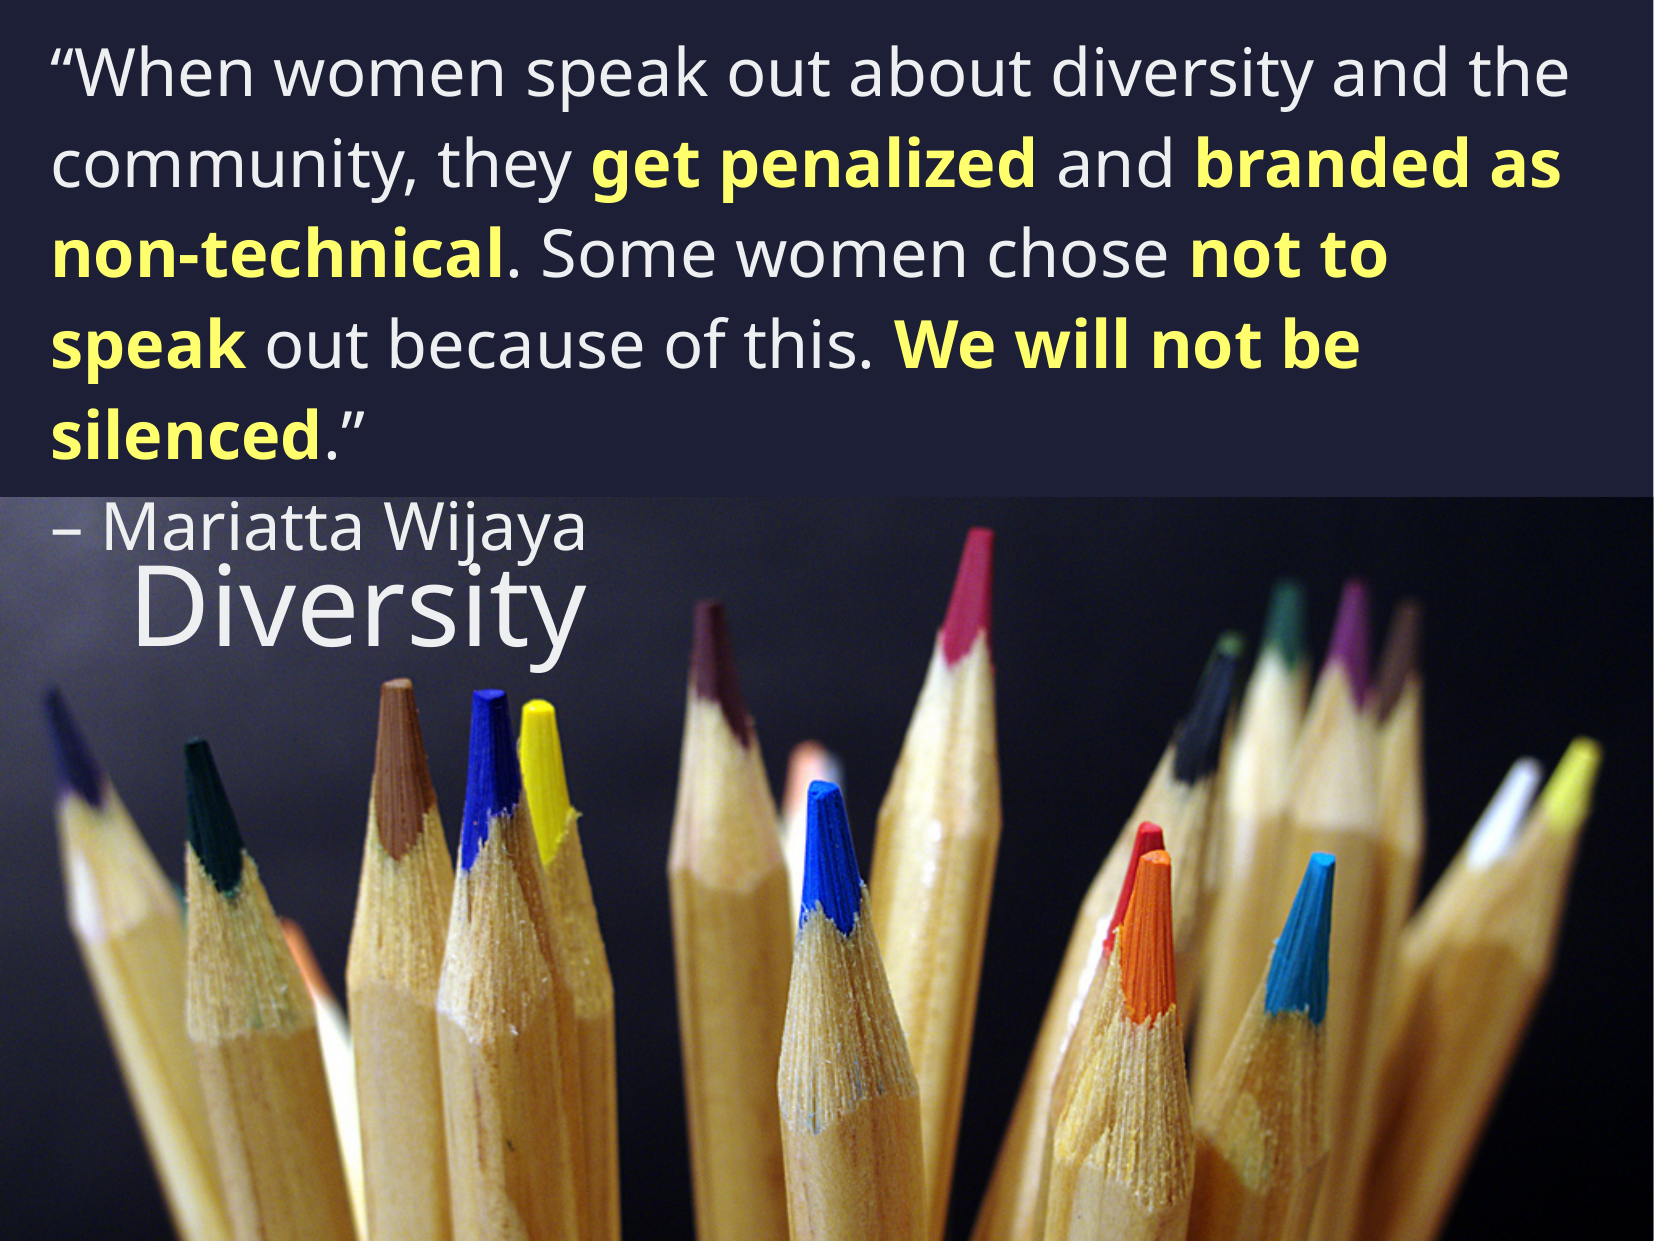

“When women speak out about diversity and the community, they get penalized and branded as non-technical. Some women chose not to speak out because of this. We will not be silenced.”
– Mariatta Wijaya
Diversity